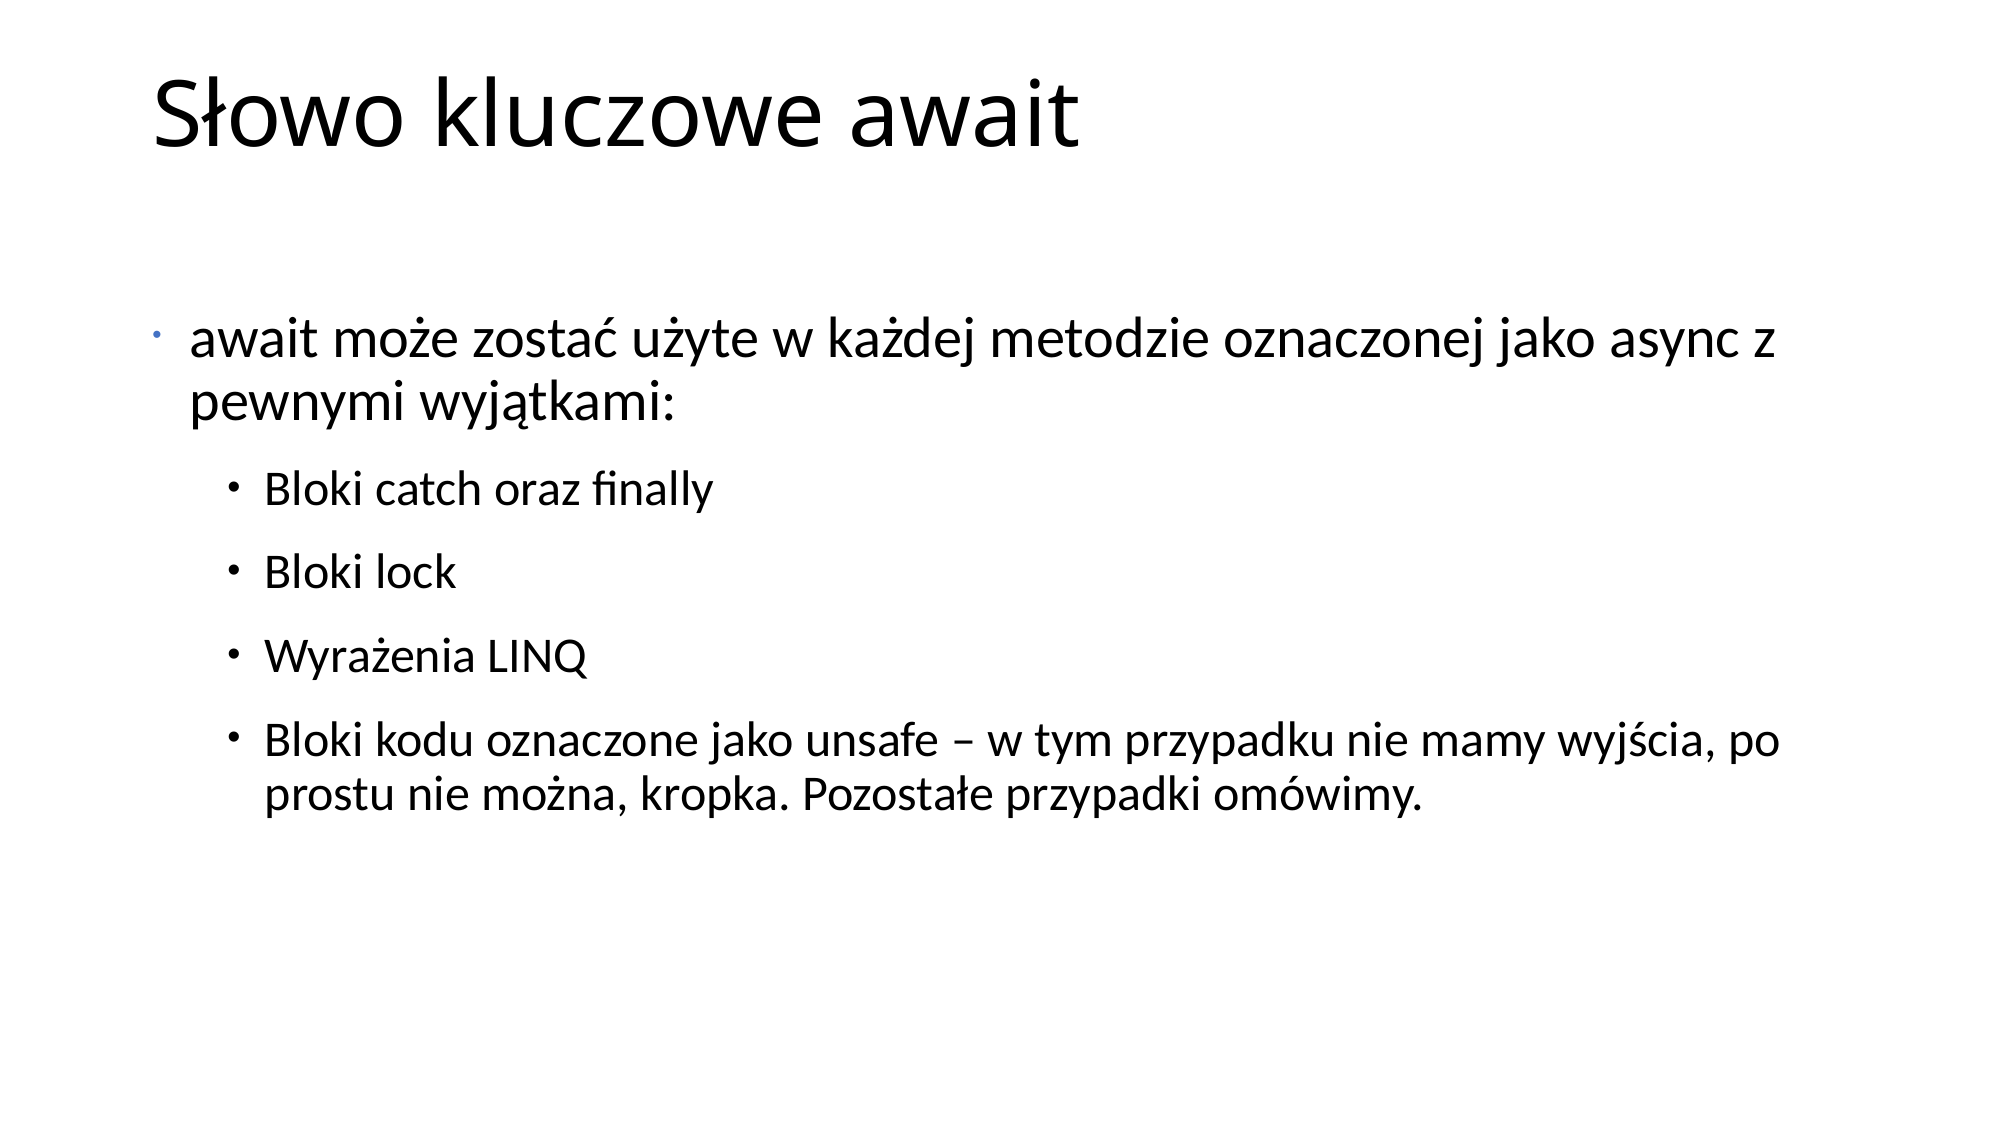

# Słowo kluczowe await
await może zostać użyte w każdej metodzie oznaczonej jako async z pewnymi wyjątkami:
Bloki catch oraz finally
Bloki lock
Wyrażenia LINQ
Bloki kodu oznaczone jako unsafe – w tym przypadku nie mamy wyjścia, po prostu nie można, kropka. Pozostałe przypadki omówimy.